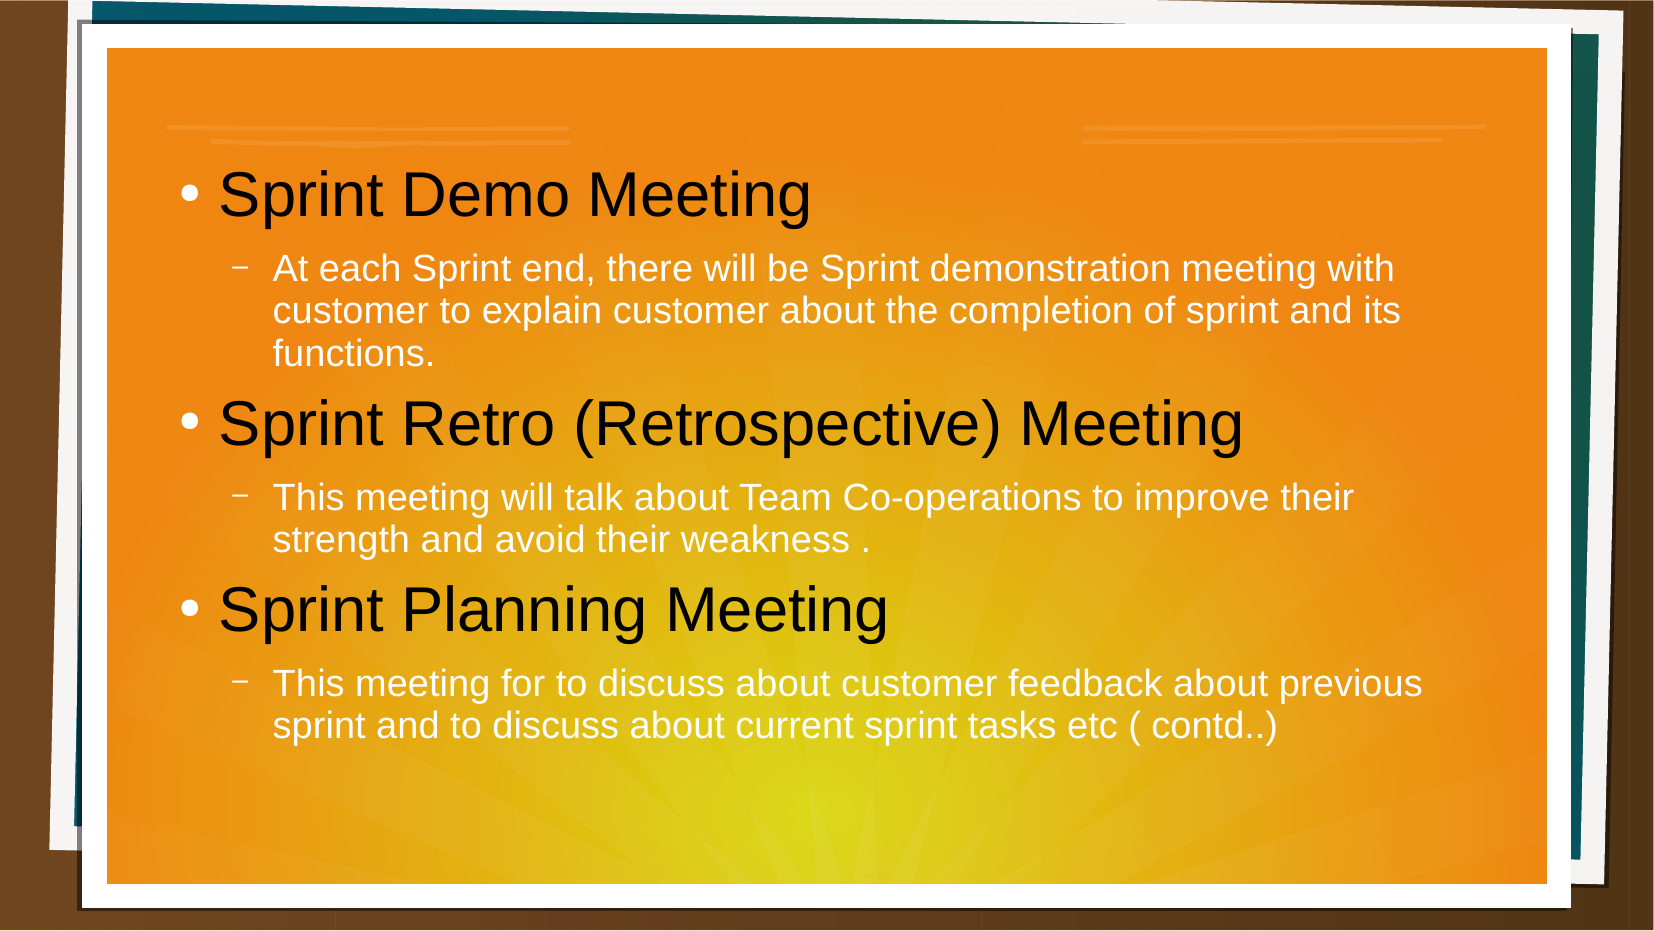

# Sprint Demo Meeting
At each Sprint end, there will be Sprint demonstration meeting with customer to explain customer about the completion of sprint and its functions.
Sprint Retro (Retrospective) Meeting
This meeting will talk about Team Co-operations to improve their strength and avoid their weakness .
Sprint Planning Meeting
This meeting for to discuss about customer feedback about previous sprint and to discuss about current sprint tasks etc ( contd..)